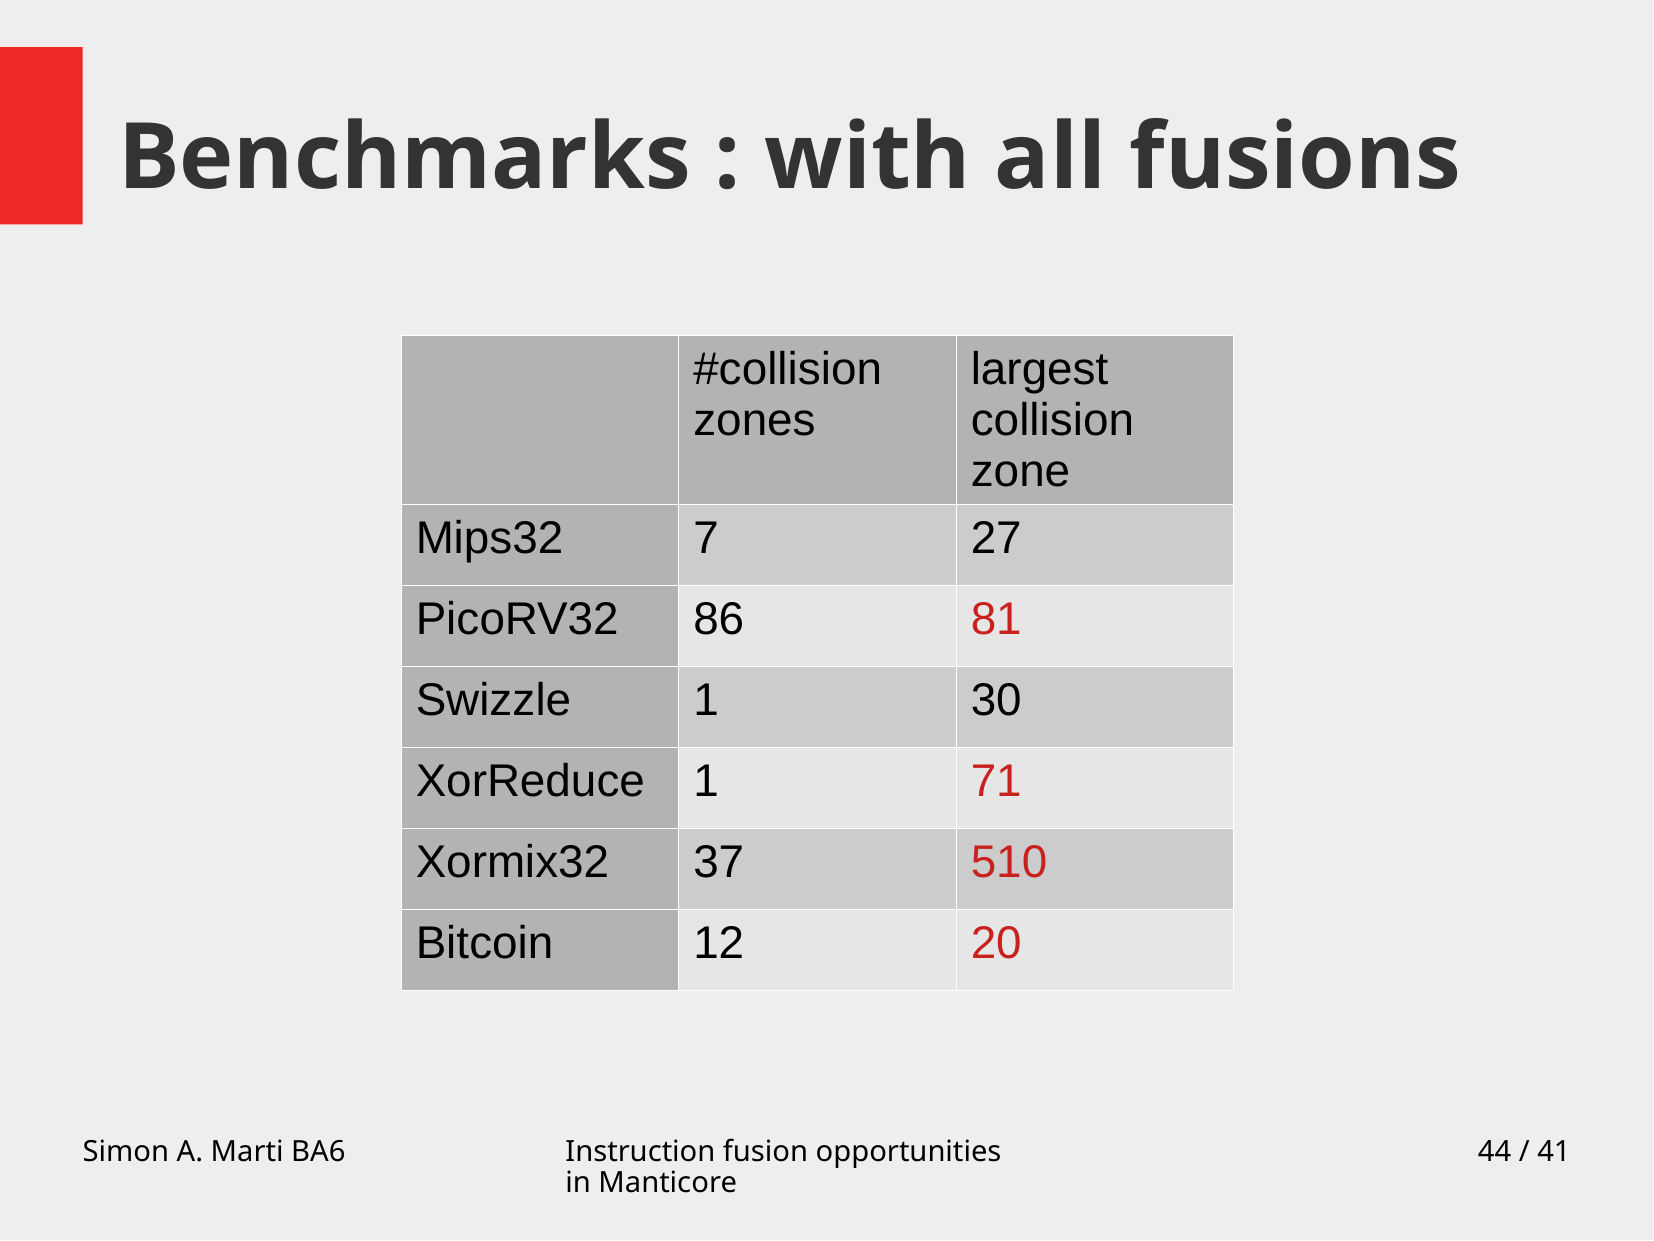

# Benchmarks : with all fusions
| | #collision zones | largest collision zone |
| --- | --- | --- |
| Mips32 | 7 | 27 |
| PicoRV32 | 86 | 81 |
| Swizzle | 1 | 30 |
| XorReduce | 1 | 71 |
| Xormix32 | 37 | 510 |
| Bitcoin | 12 | 20 |
Simon A. Marti BA6
Instruction fusion opportunities in Manticore
44